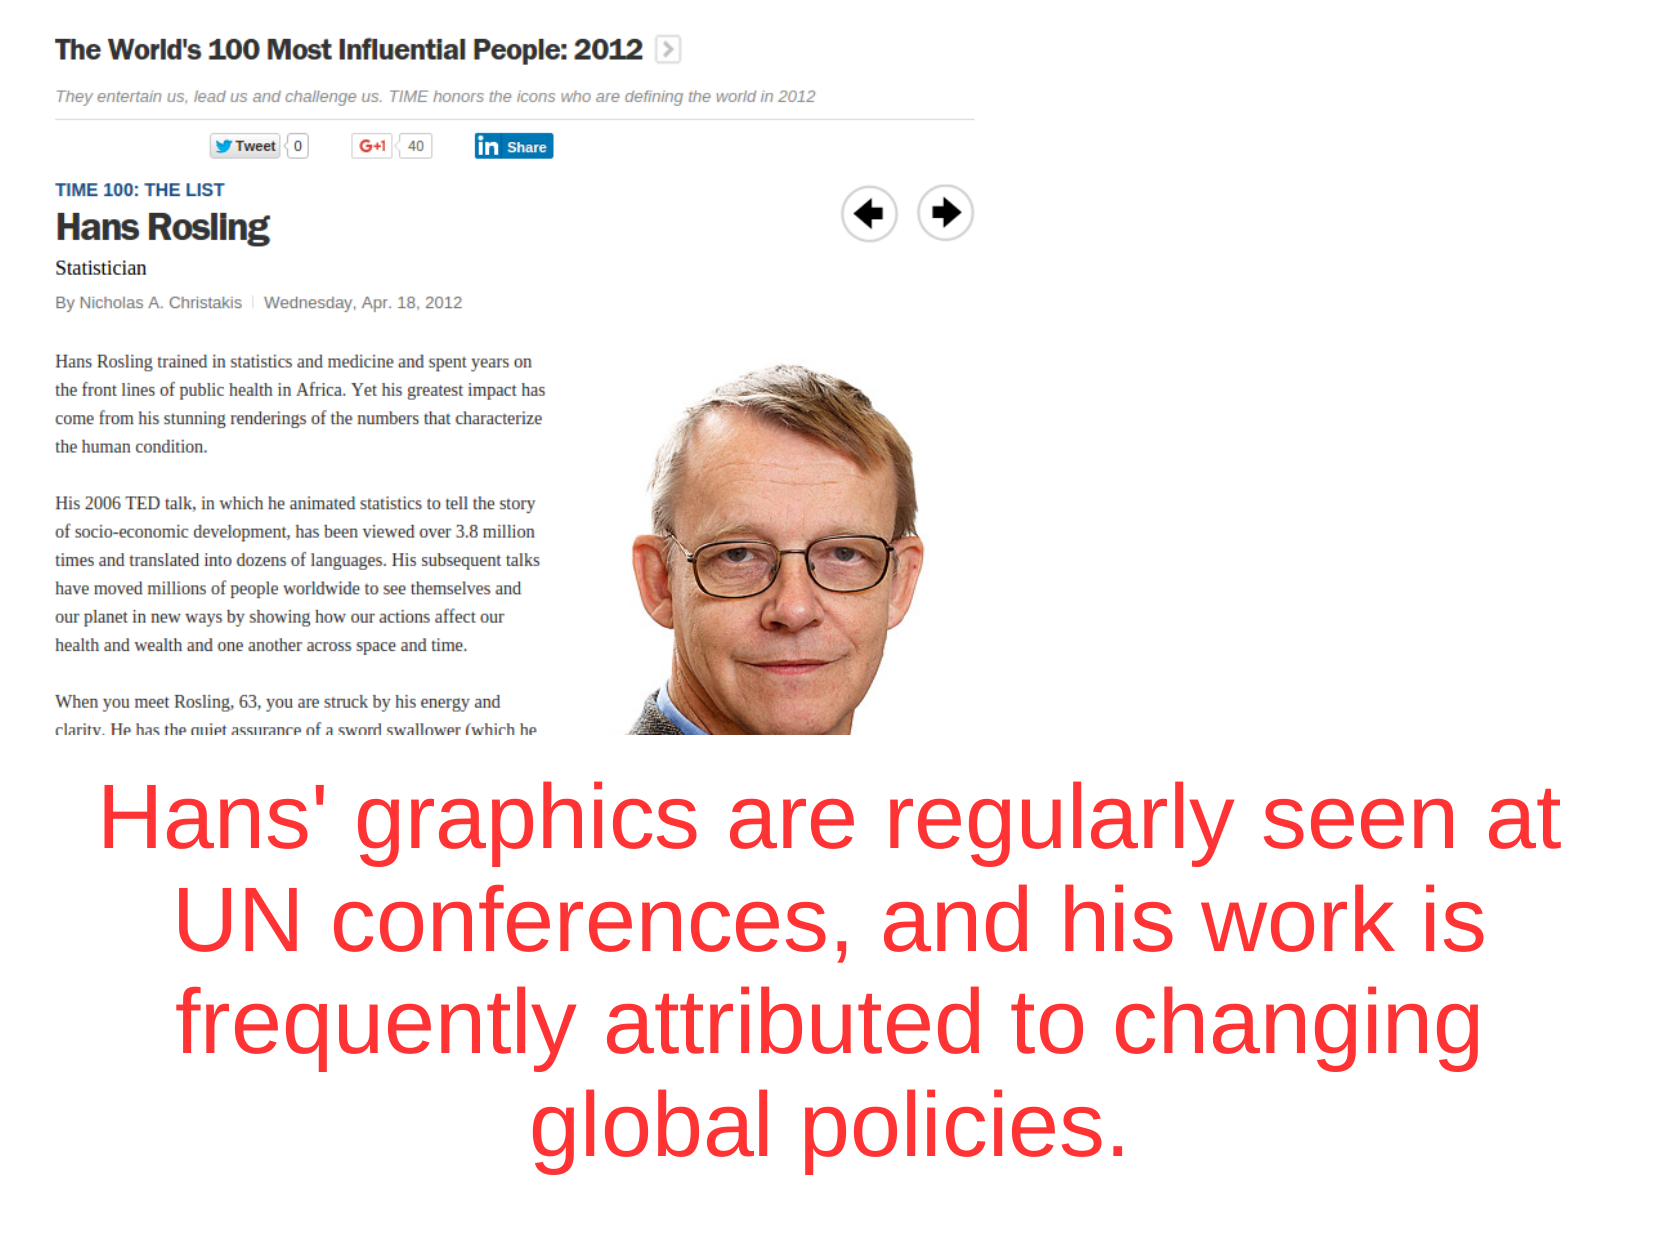

# Hans' graphics are regularly seen at UN conferences, and his work is frequently attributed to changing global policies.